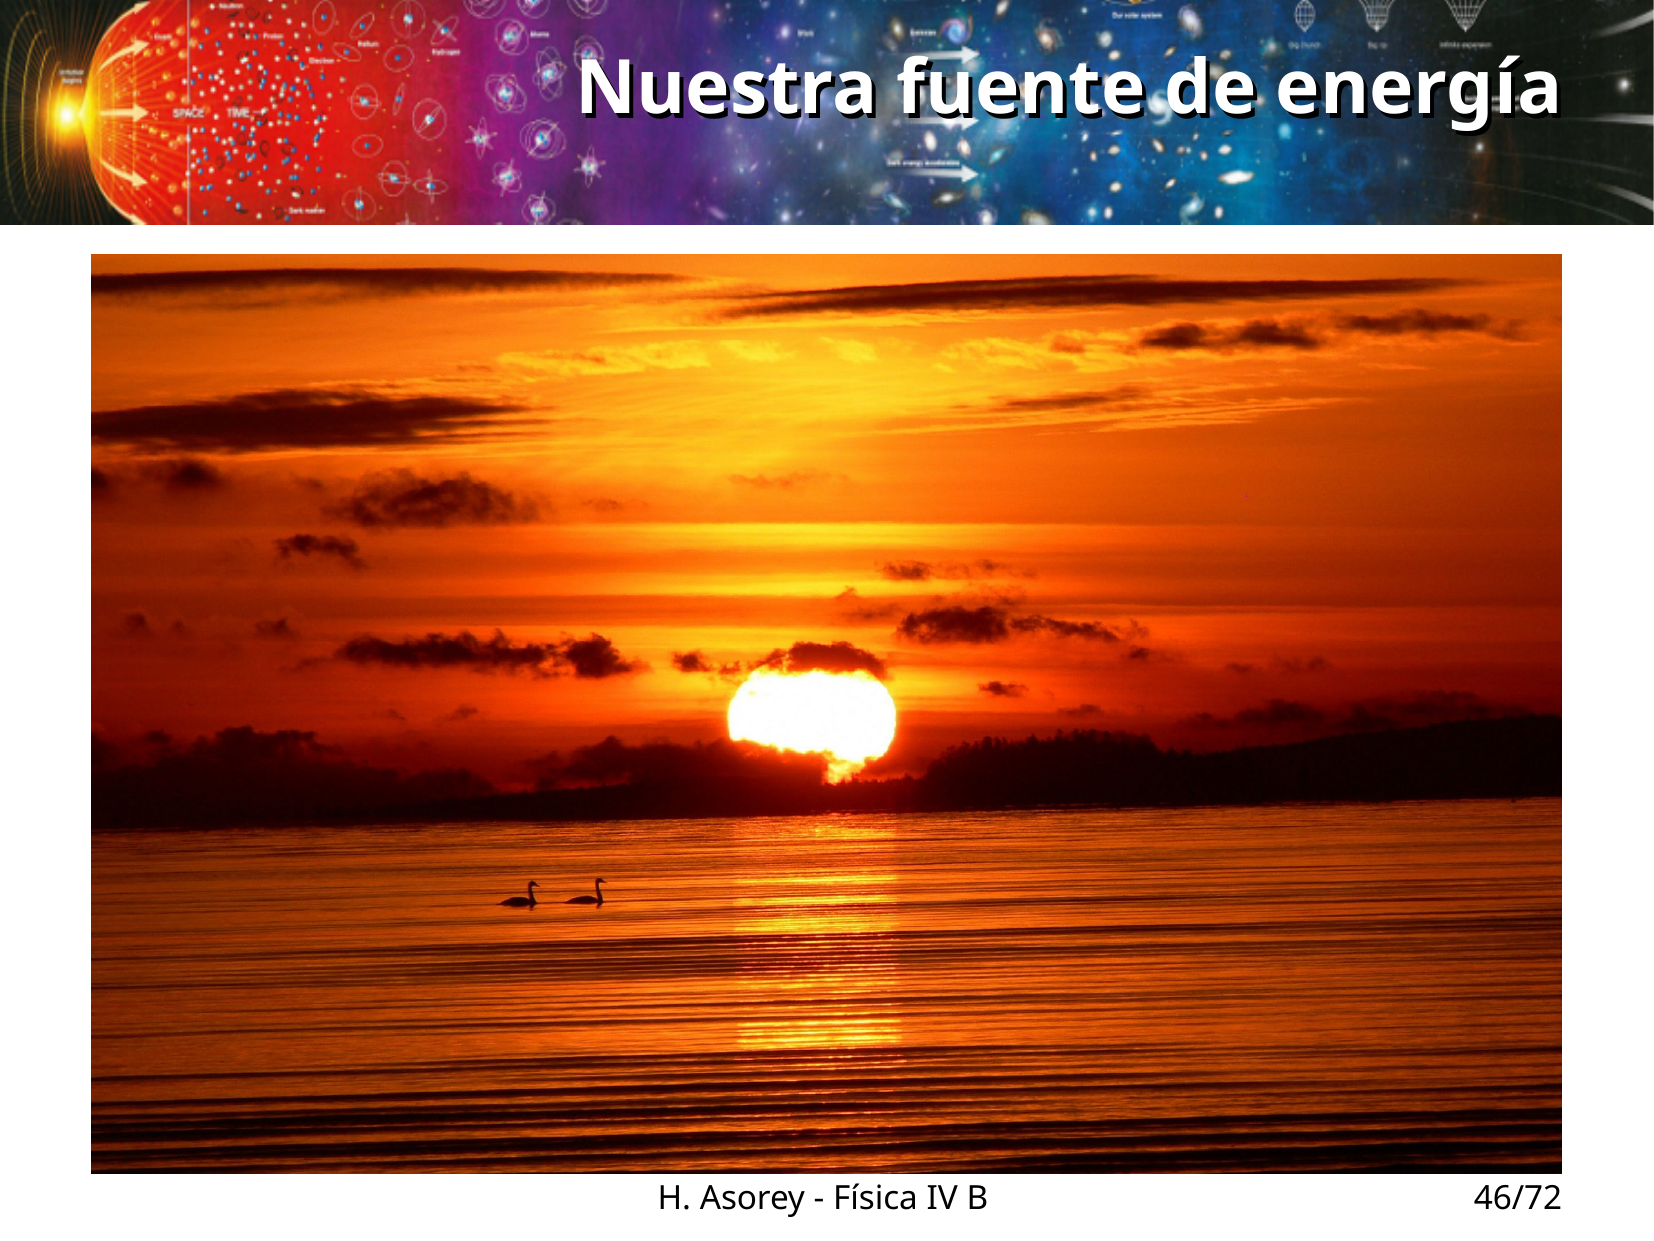

# Nuestra fuente de energía
H. Asorey - Física IV B
46